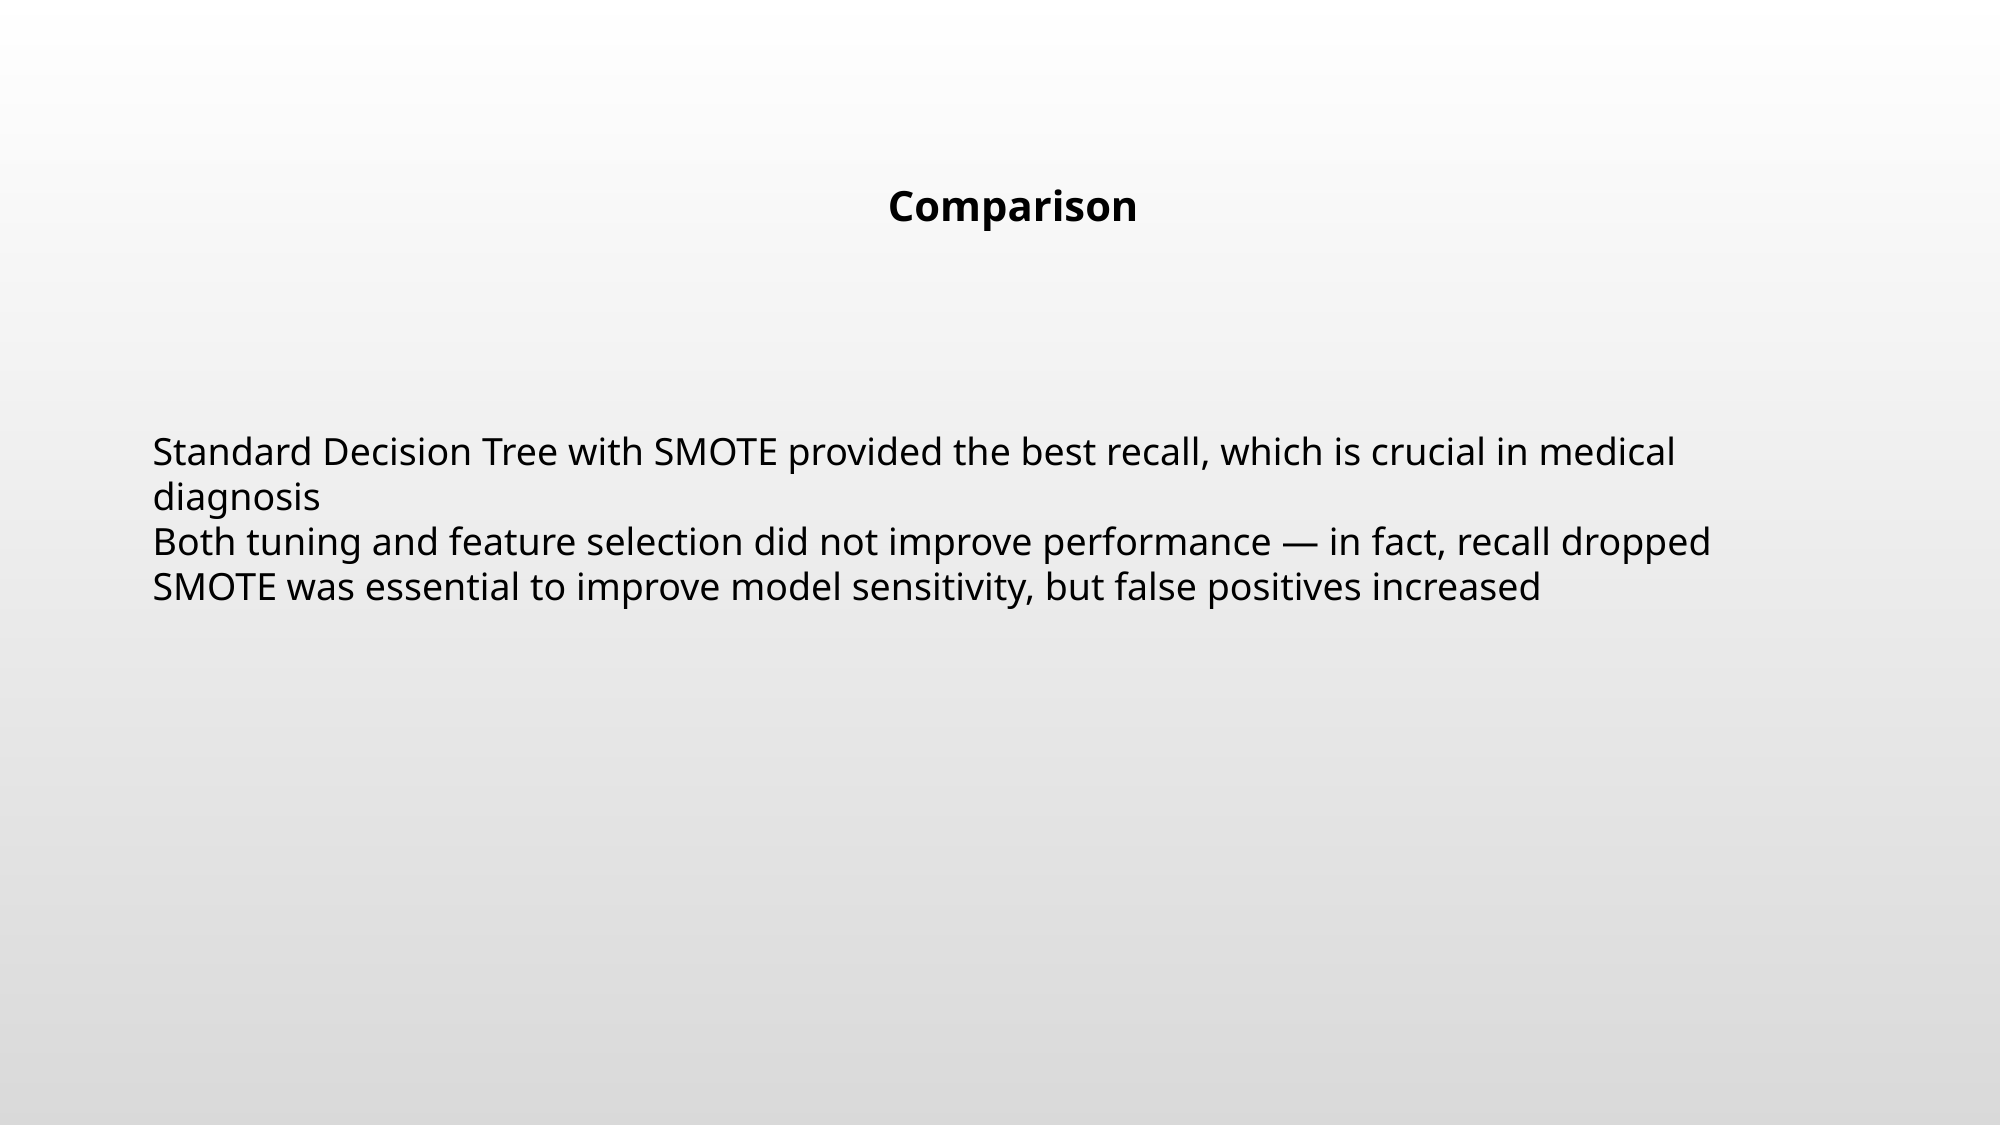

Comparison
Standard Decision Tree with SMOTE provided the best recall, which is crucial in medical diagnosis
Both tuning and feature selection did not improve performance — in fact, recall dropped
SMOTE was essential to improve model sensitivity, but false positives increased